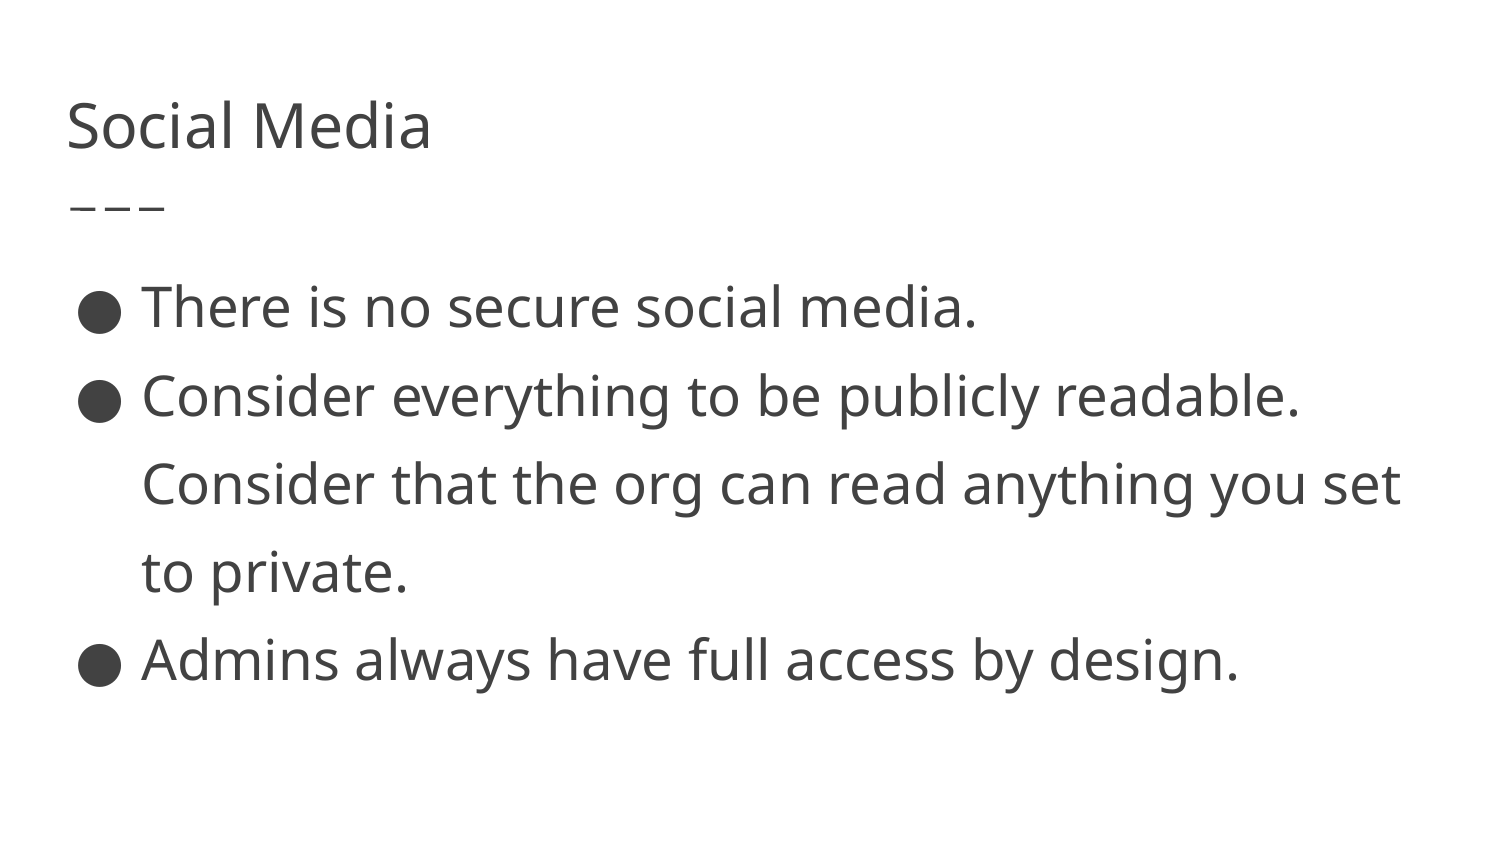

# Social Media
There is no secure social media.
Consider everything to be publicly readable. Consider that the org can read anything you set to private.
Admins always have full access by design.